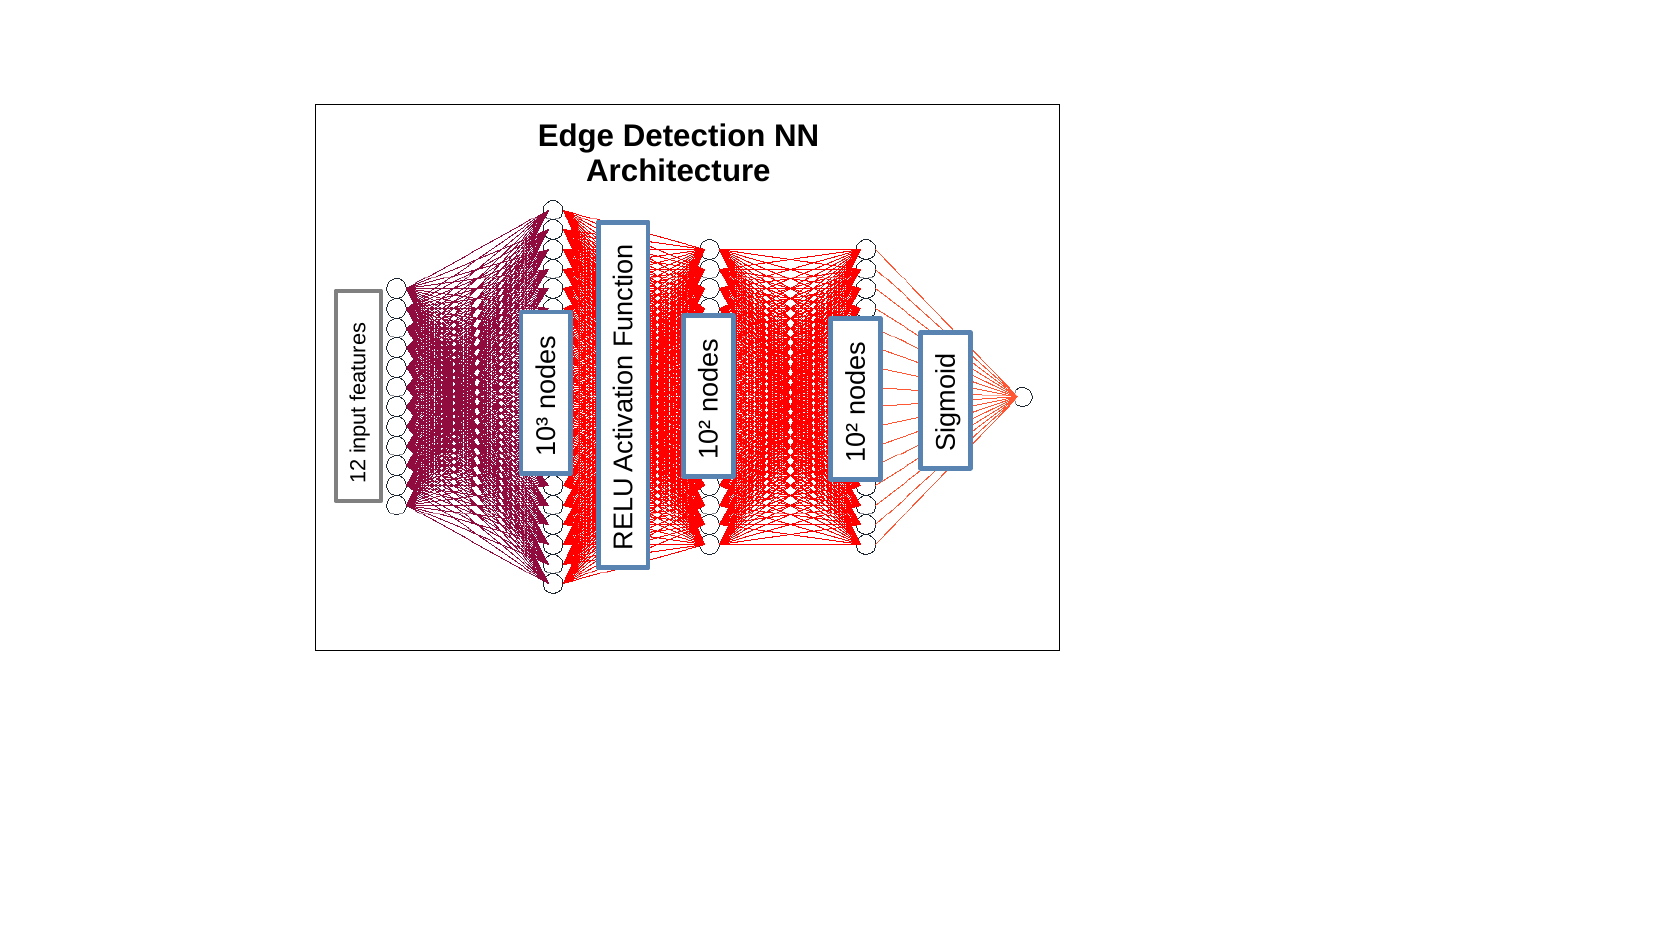

Edge Detection NN
Architecture
10³ nodes
RELU Activation Function
RELU Activation Function
10² nodes
12 input features
10² nodes
Sigmoid